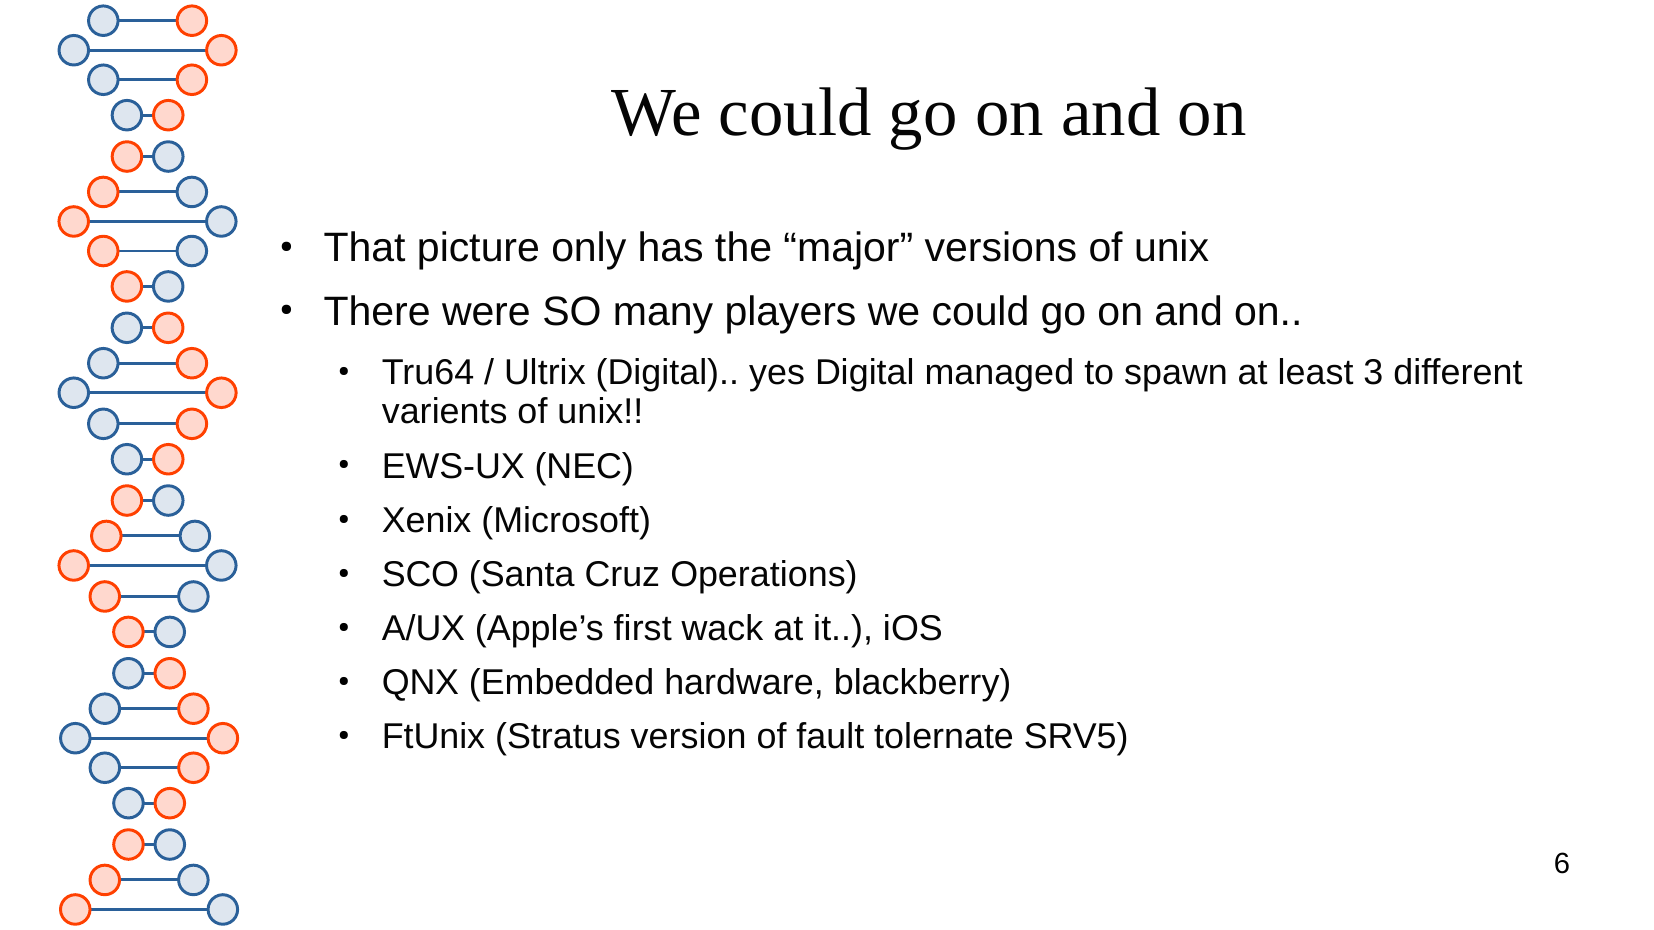

# We could go on and on
That picture only has the “major” versions of unix
There were SO many players we could go on and on..
Tru64 / Ultrix (Digital).. yes Digital managed to spawn at least 3 different varients of unix!!
EWS-UX (NEC)
Xenix (Microsoft)
SCO (Santa Cruz Operations)
A/UX (Apple’s first wack at it..), iOS
QNX (Embedded hardware, blackberry)
FtUnix (Stratus version of fault tolernate SRV5)
6